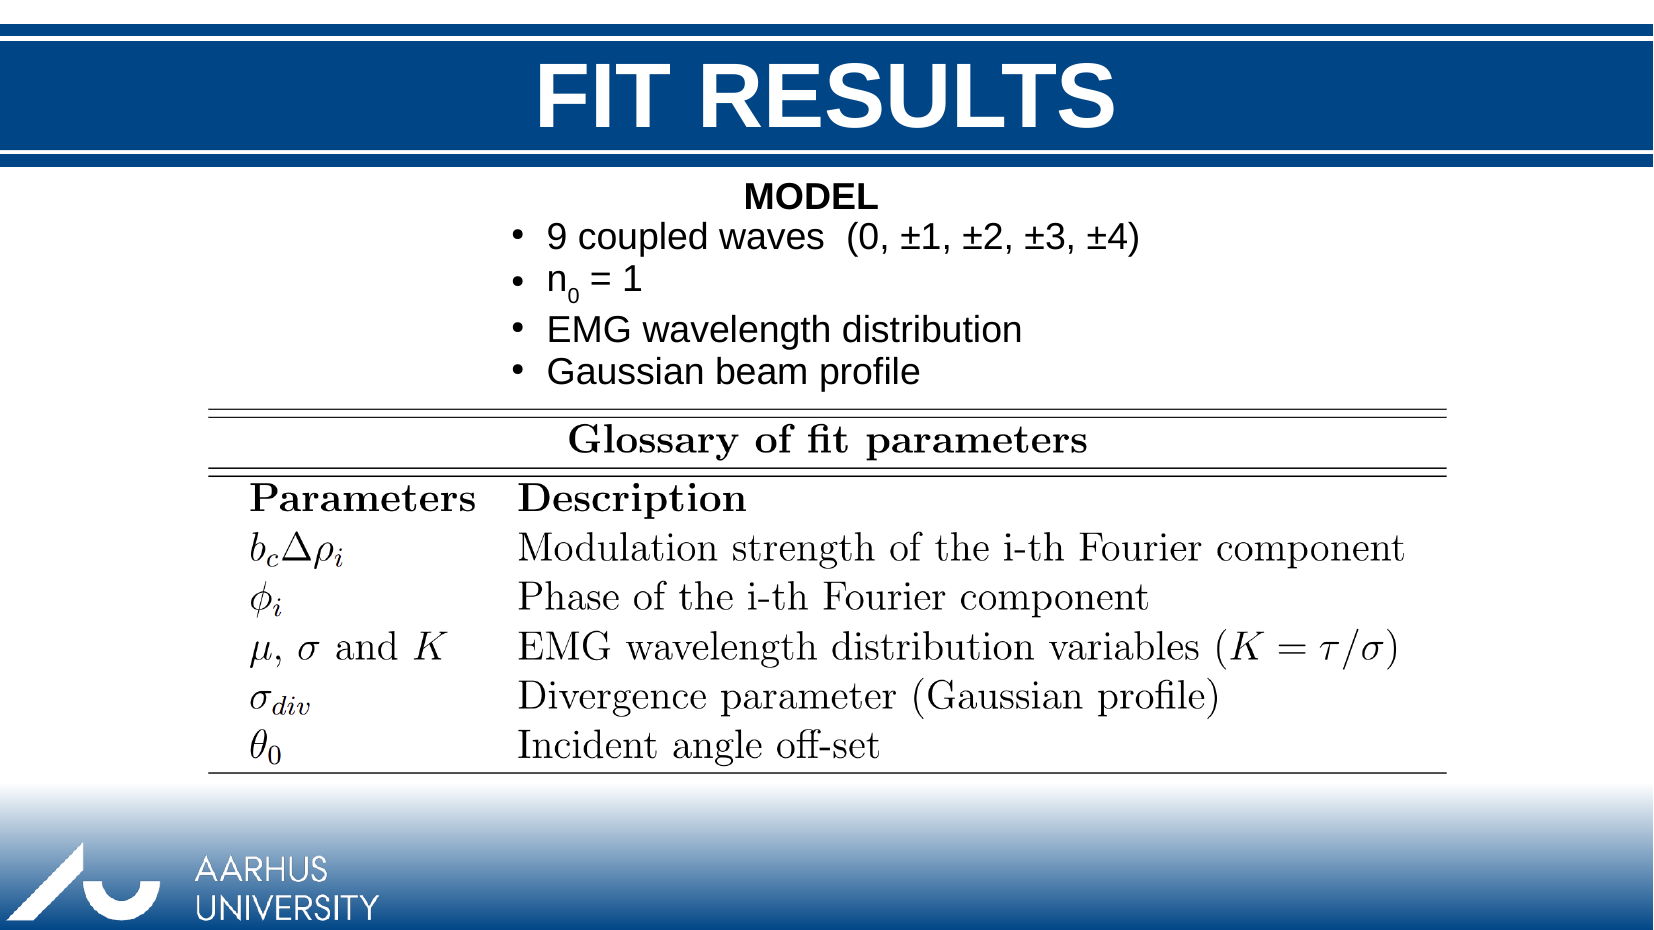

# FIT RESULTS
MODEL
9 coupled waves (0, ±1, ±2, ±3, ±4)
n0 = 1
EMG wavelength distribution
Gaussian beam profile